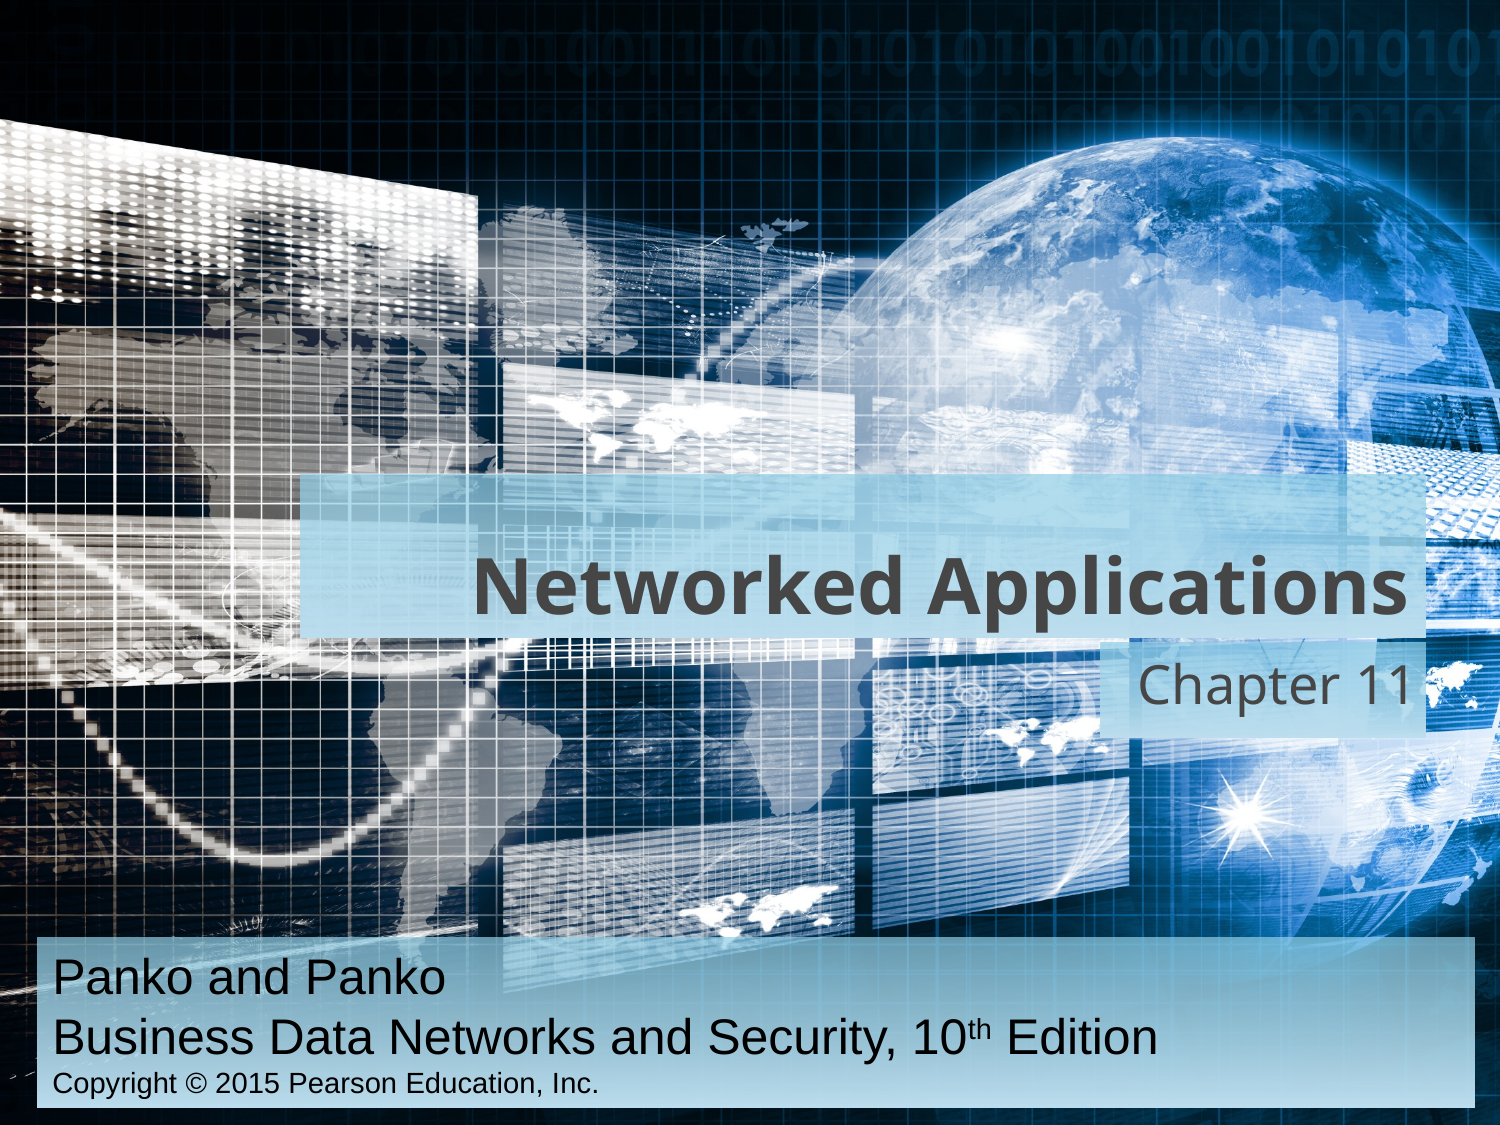

# Networked Applications
Chapter 11
Panko and Panko
Business Data Networks and Security, 10th Edition
Copyright © 2015 Pearson Education, Inc.